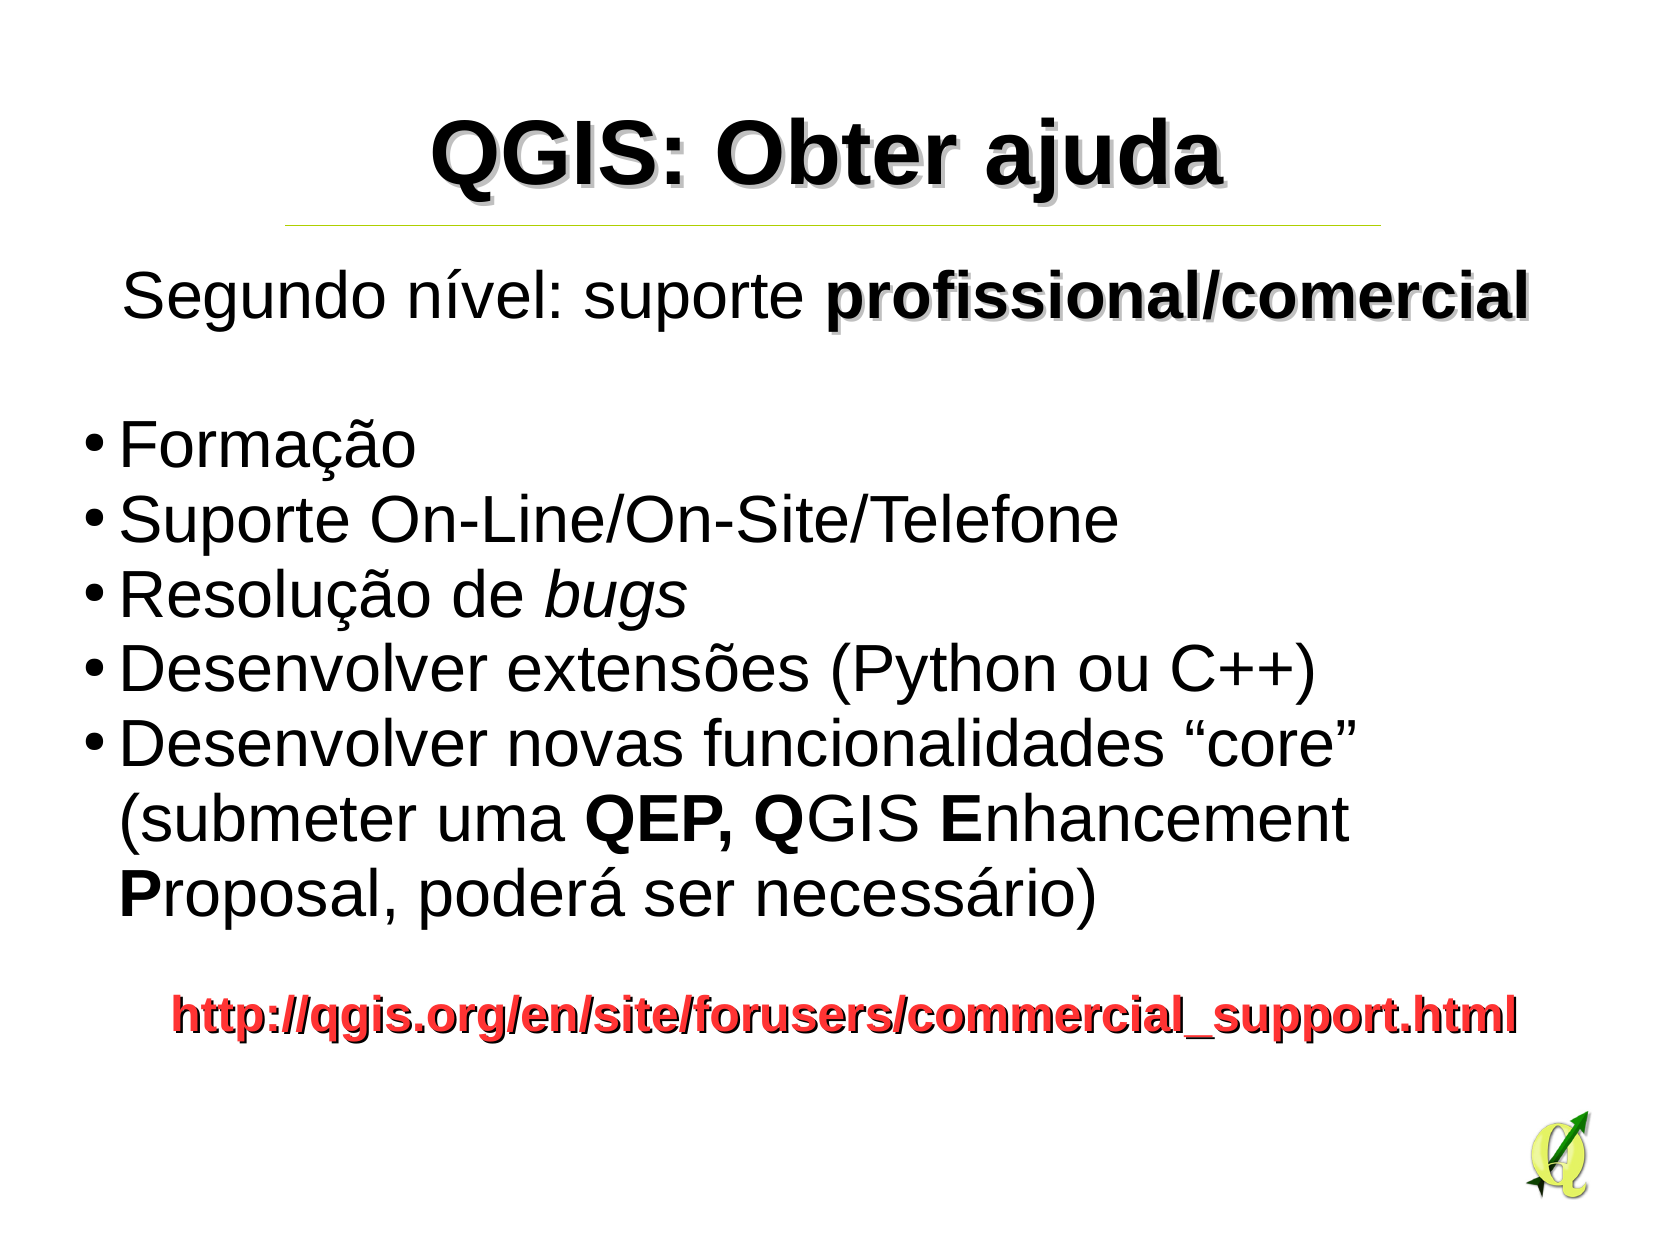

# QGIS: Obter ajuda
Segundo nível: suporte profissional/comercial
Formação
Suporte On-Line/On-Site/Telefone
Resolução de bugs
Desenvolver extensões (Python ou C++)
Desenvolver novas funcionalidades “core” (submeter uma QEP, QGIS Enhancement Proposal, poderá ser necessário)
http://qgis.org/en/site/forusers/commercial_support.html